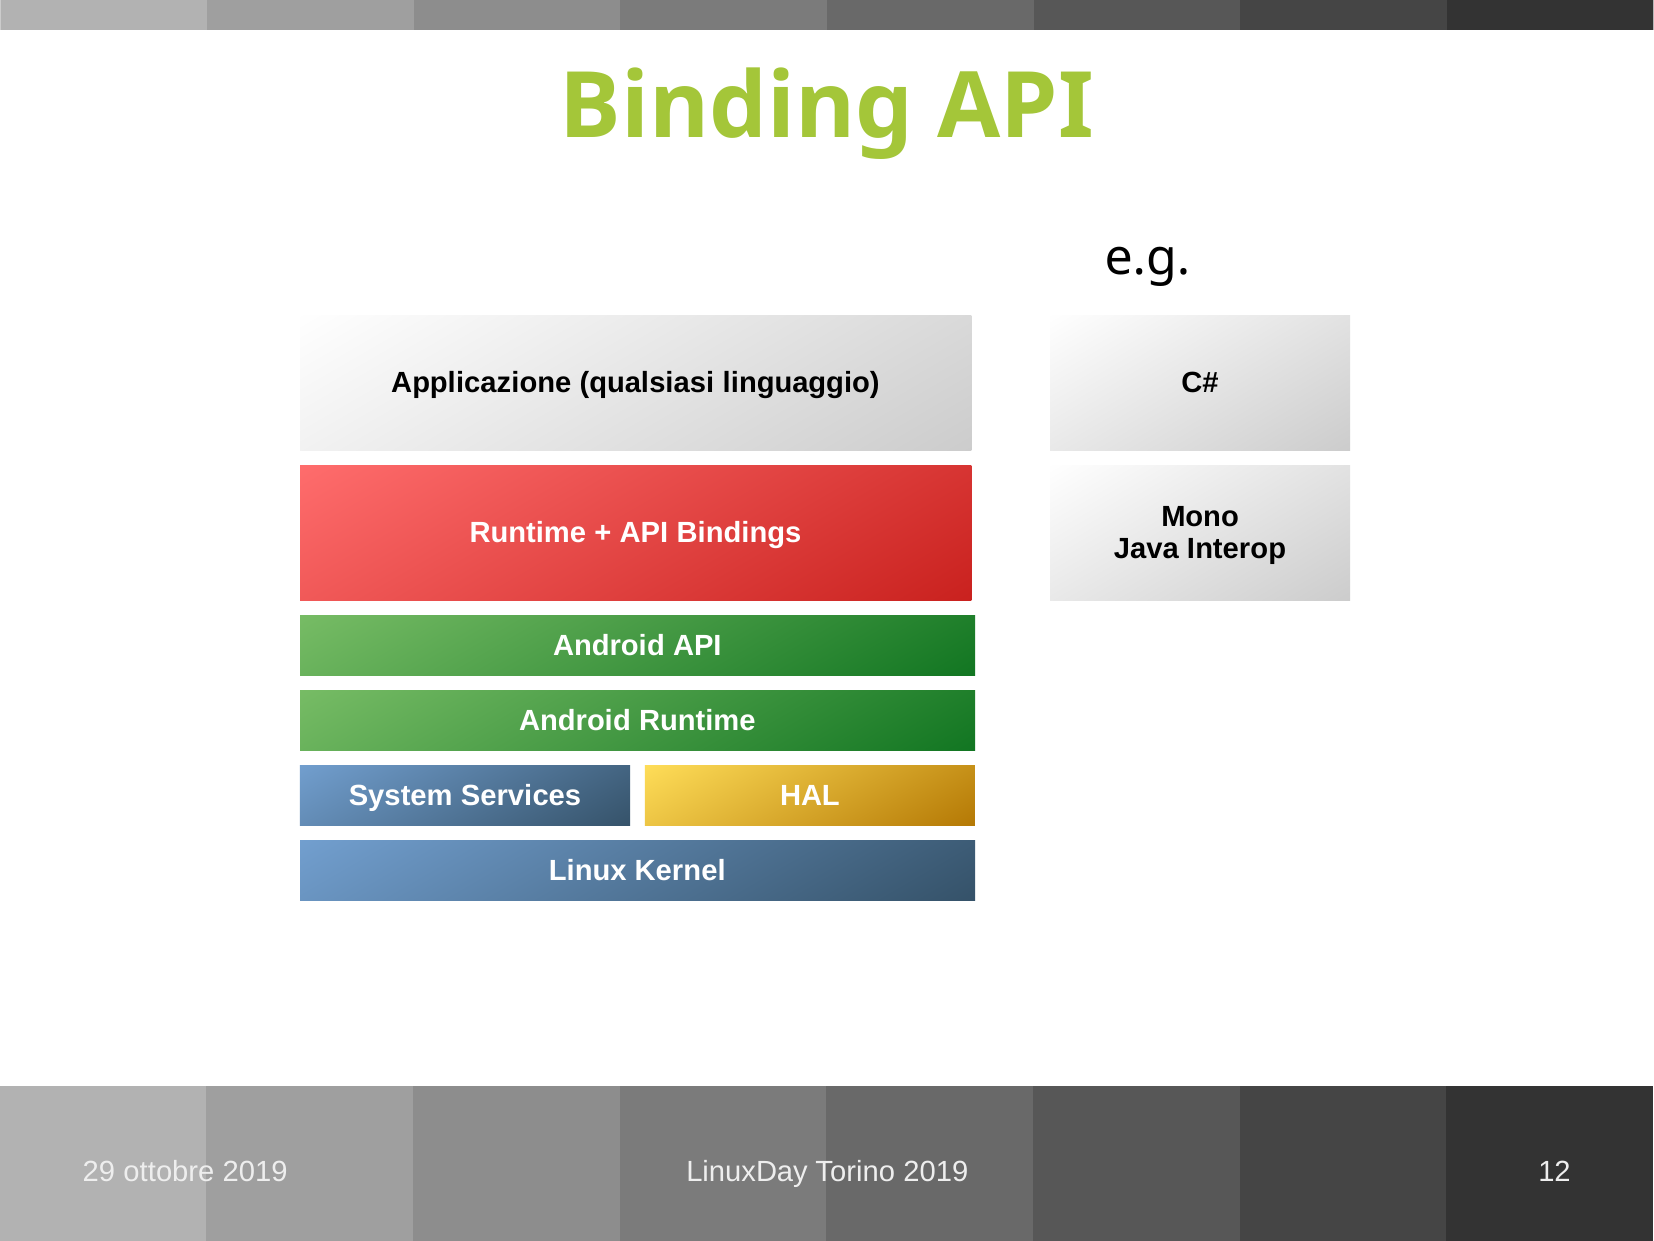

# Binding API
e.g.
Applicazione (qualsiasi linguaggio)
C#
Runtime + API Bindings
Mono
Java Interop
Android API
Android Runtime
System Services
HAL
Linux Kernel
29 ottobre 2019
LinuxDay Torino 2019
12